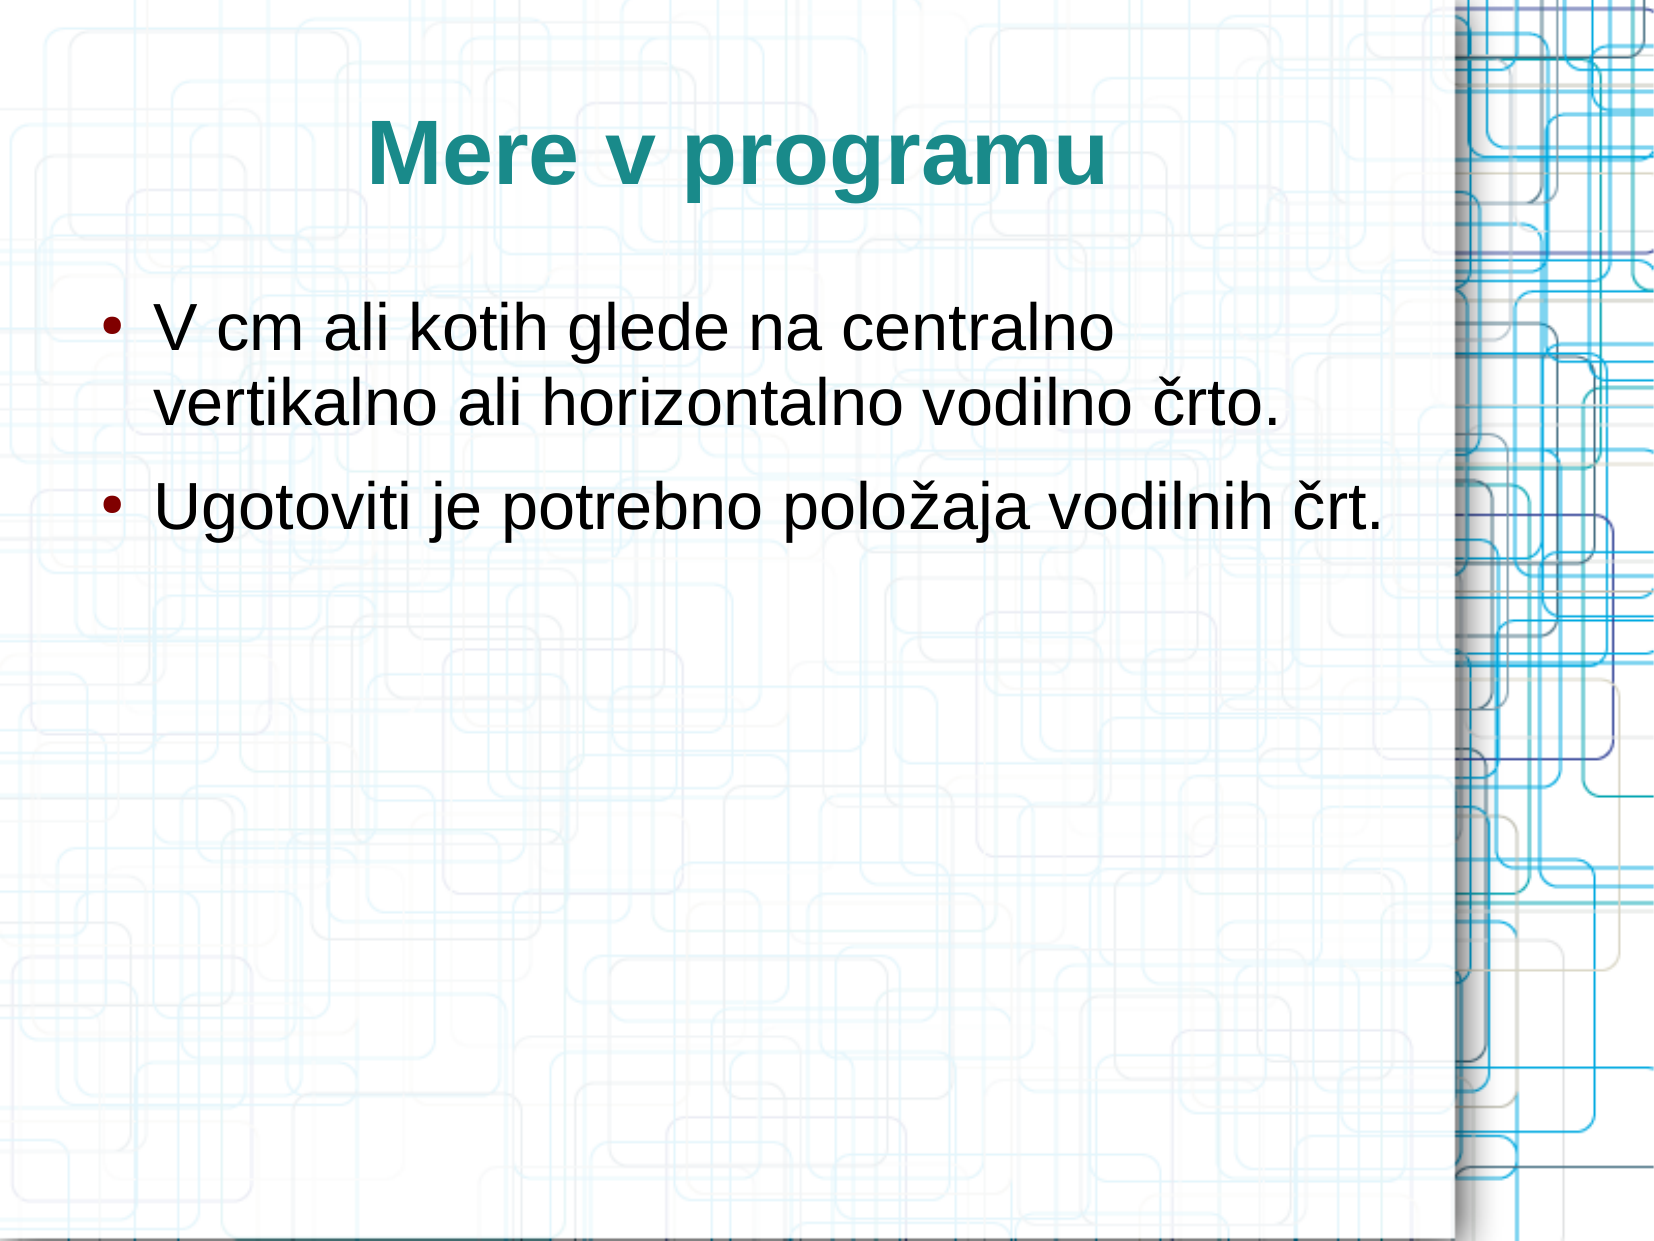

# Mere v programu
V cm ali kotih glede na centralno vertikalno ali horizontalno vodilno črto.
Ugotoviti je potrebno položaja vodilnih črt.